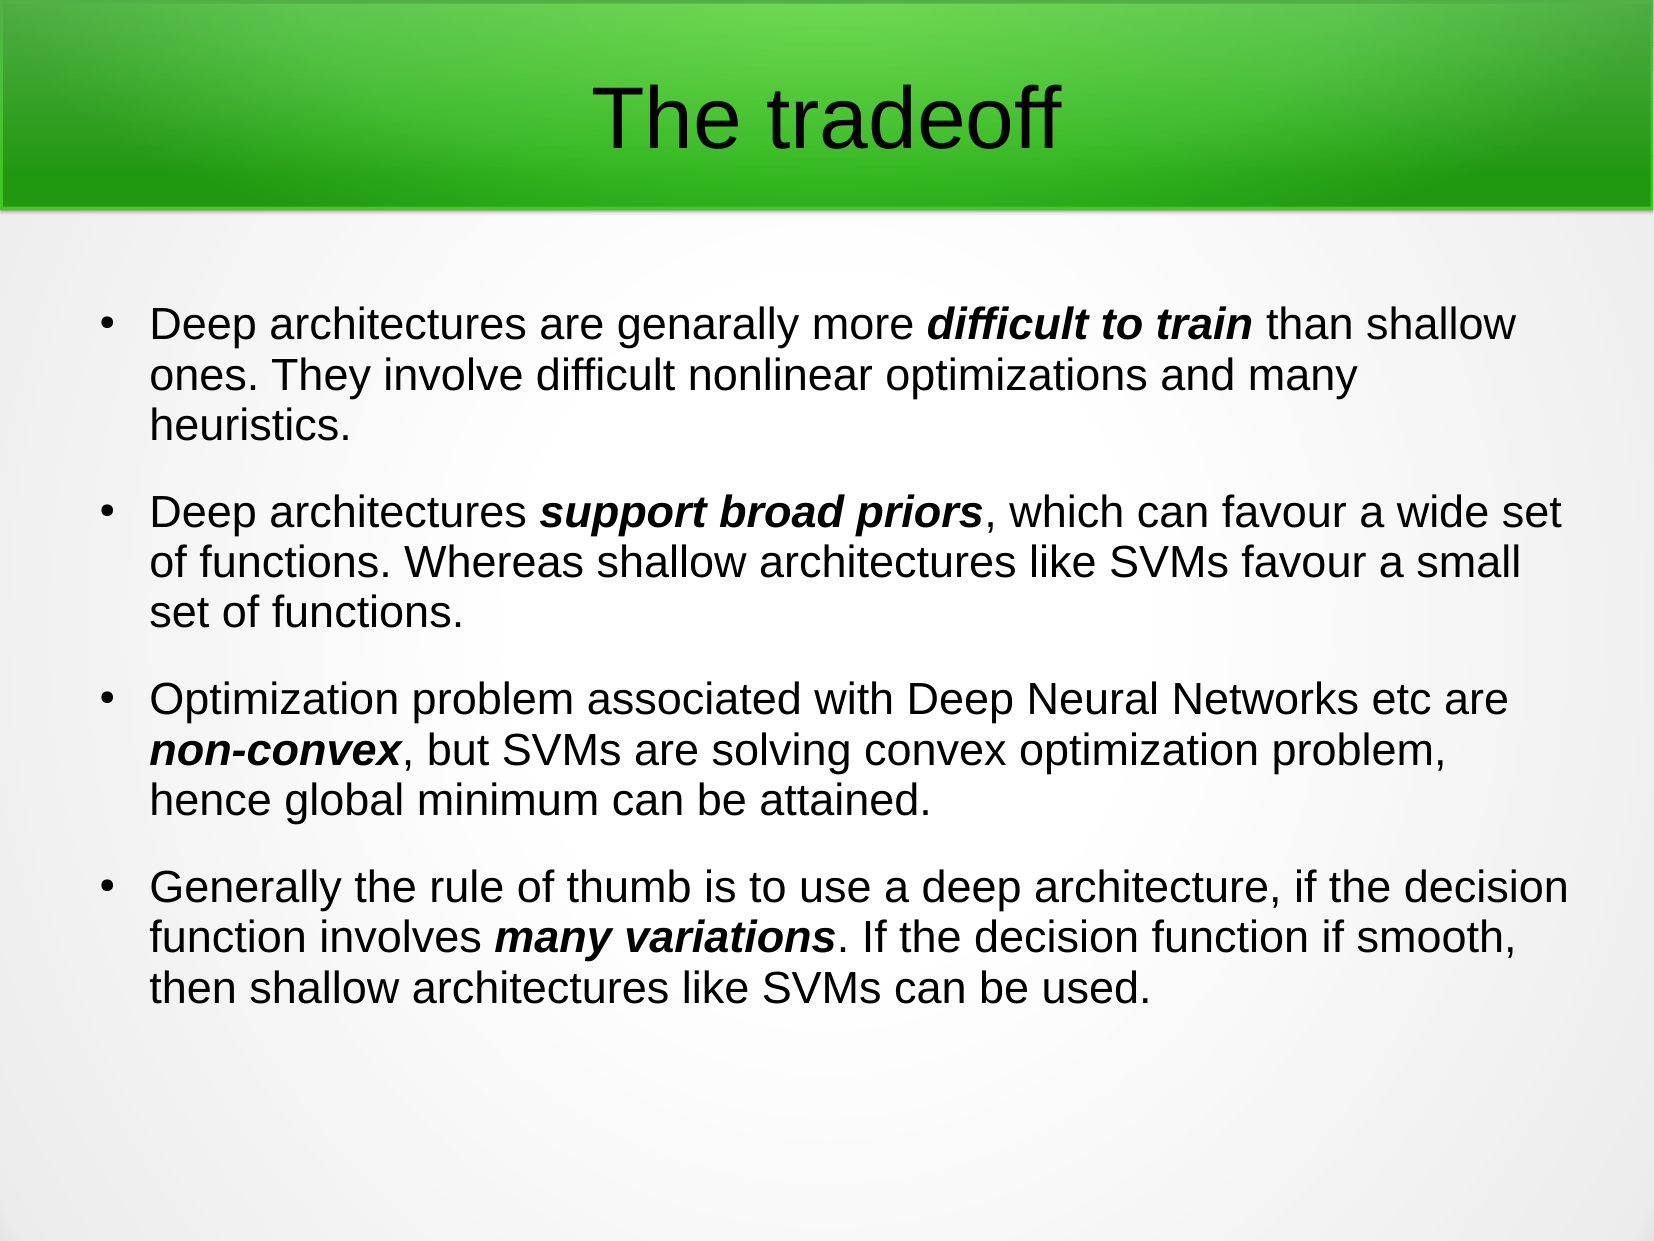

# The tradeoff
Deep architectures are genarally more difficult to train than shallow ones. They involve difficult nonlinear optimizations and many heuristics.
Deep architectures support broad priors, which can favour a wide set of functions. Whereas shallow architectures like SVMs favour a small set of functions.
Optimization problem associated with Deep Neural Networks etc are non-convex, but SVMs are solving convex optimization problem, hence global minimum can be attained.
Generally the rule of thumb is to use a deep architecture, if the decision function involves many variations. If the decision function if smooth, then shallow architectures like SVMs can be used.